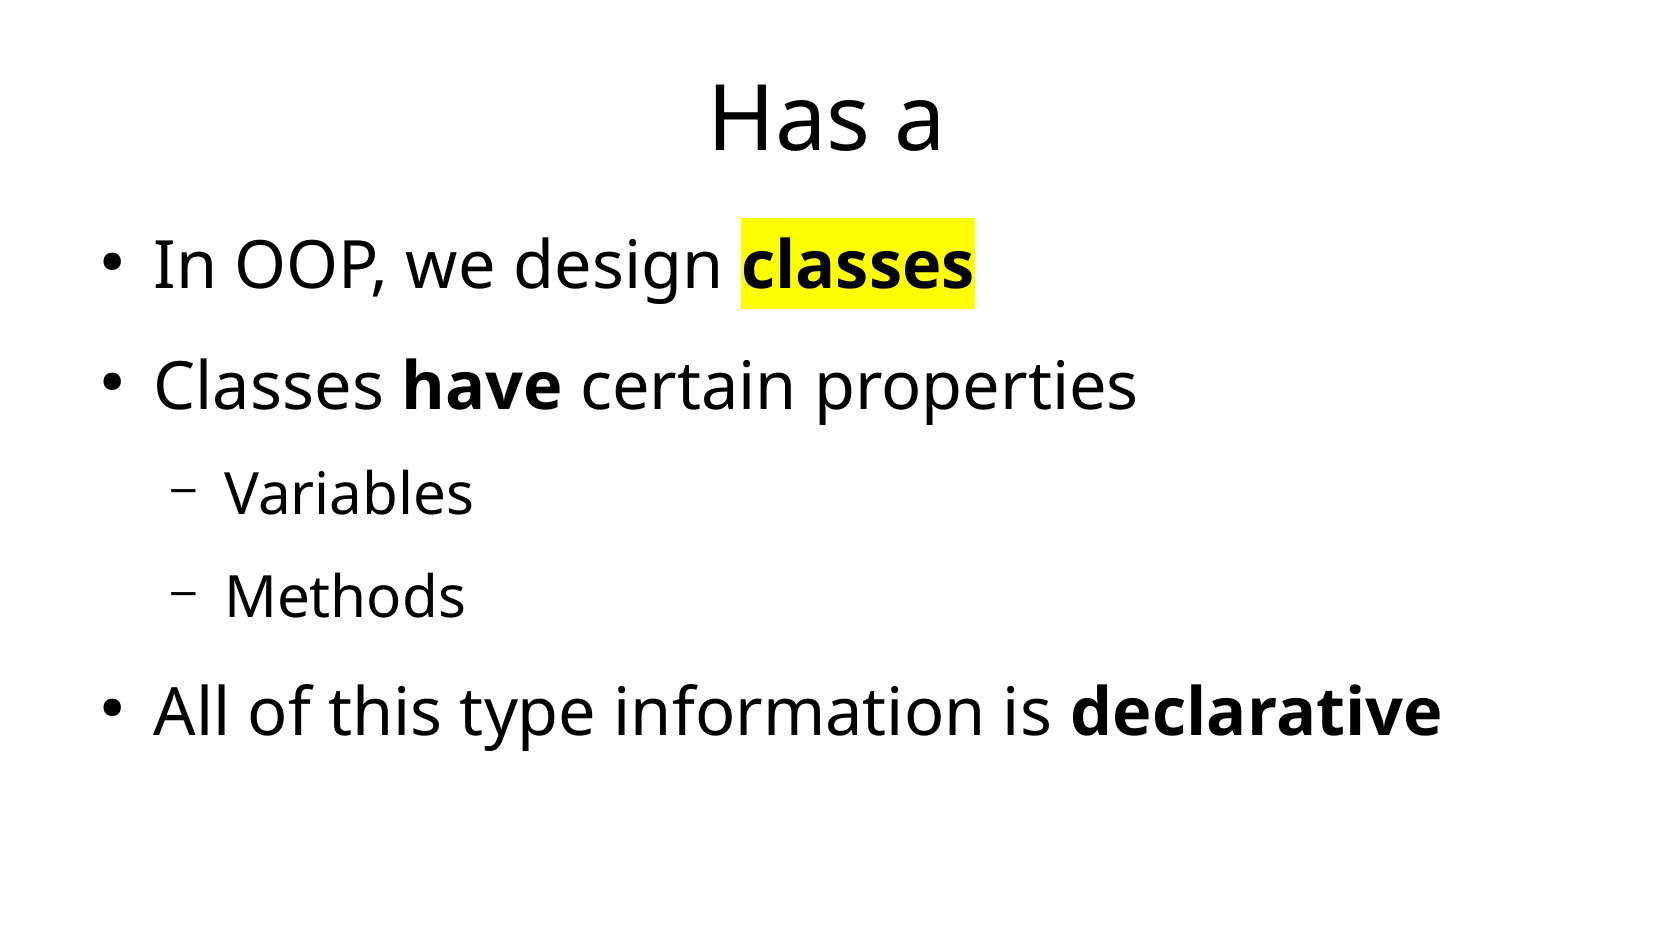

# Has a
In OOP, we design classes
Classes have certain properties
Variables
Methods
All of this type information is declarative